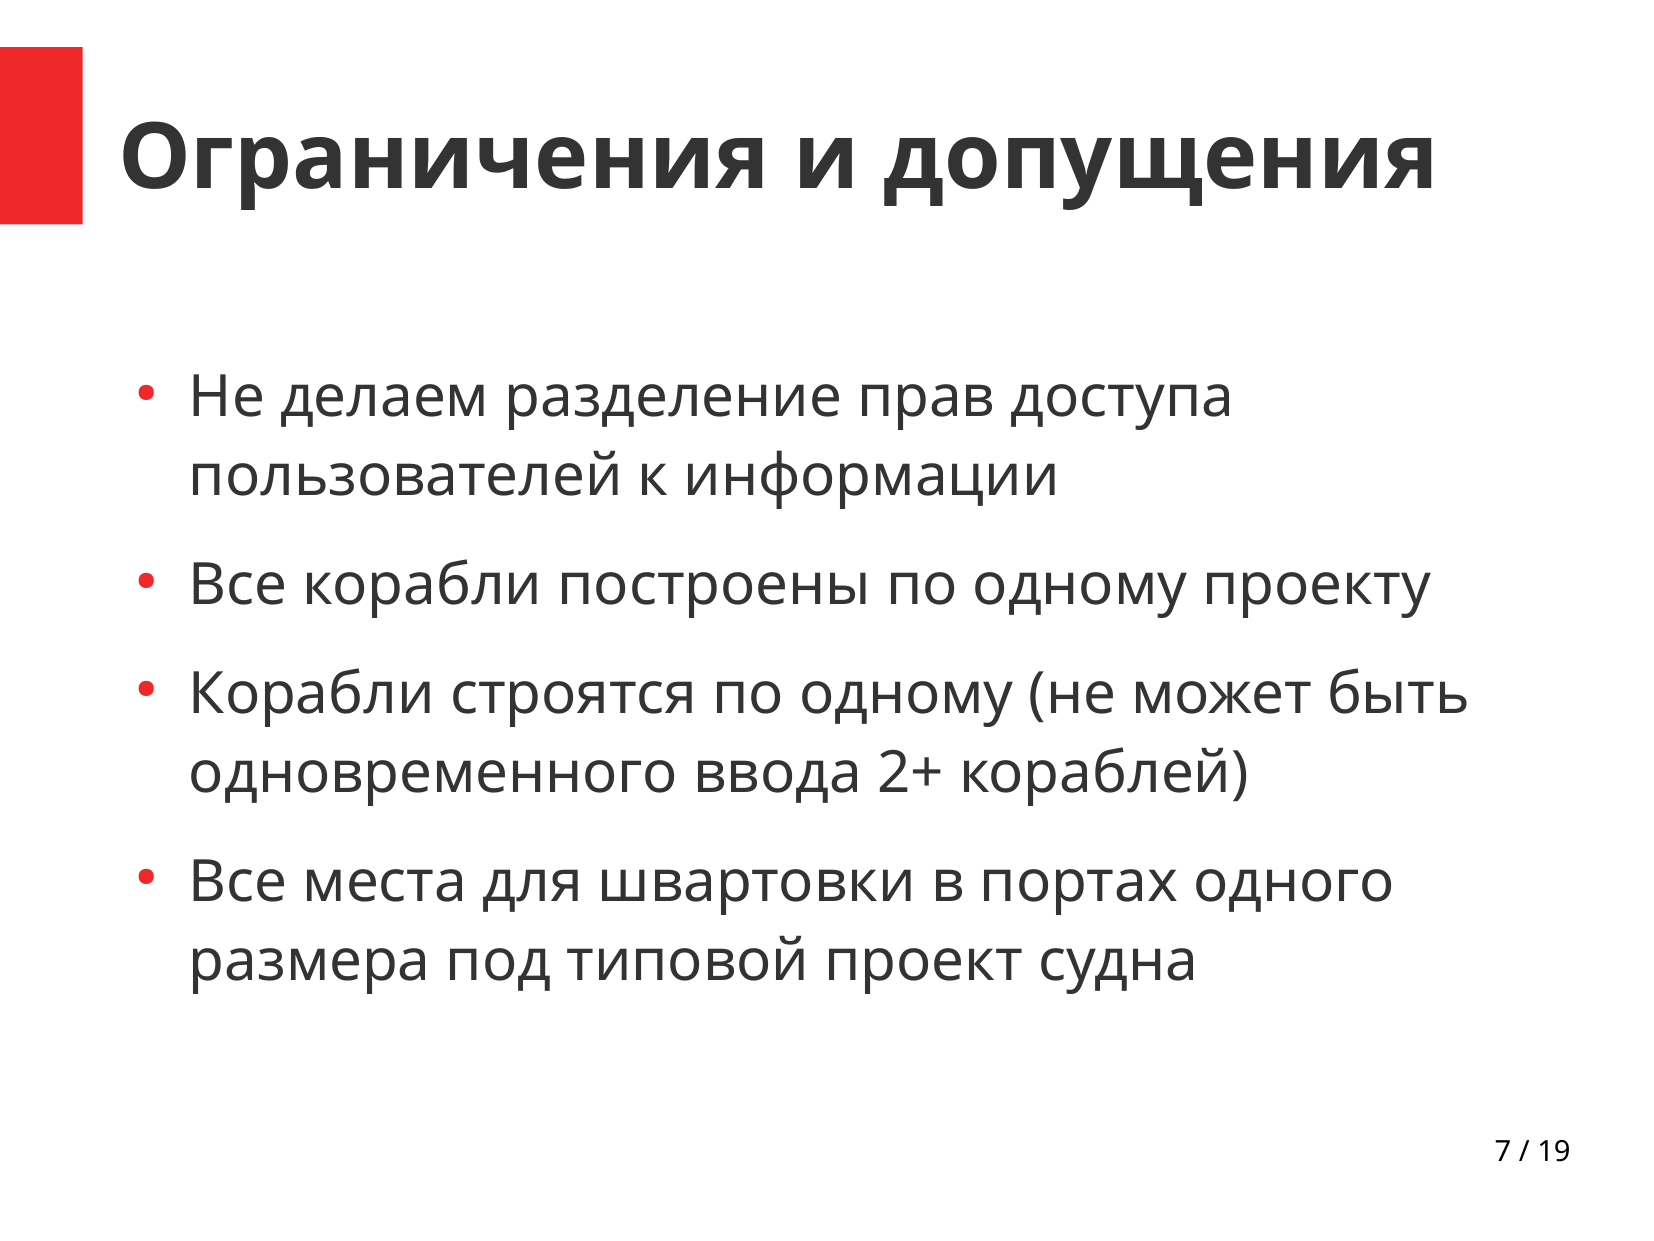

# Ограничения и допущения
Не делаем разделение прав доступа пользователей к информации
Все корабли построены по одному проекту
Корабли строятся по одному (не может быть одновременного ввода 2+ кораблей)
Все места для швартовки в портах одного размера под типовой проект судна
7